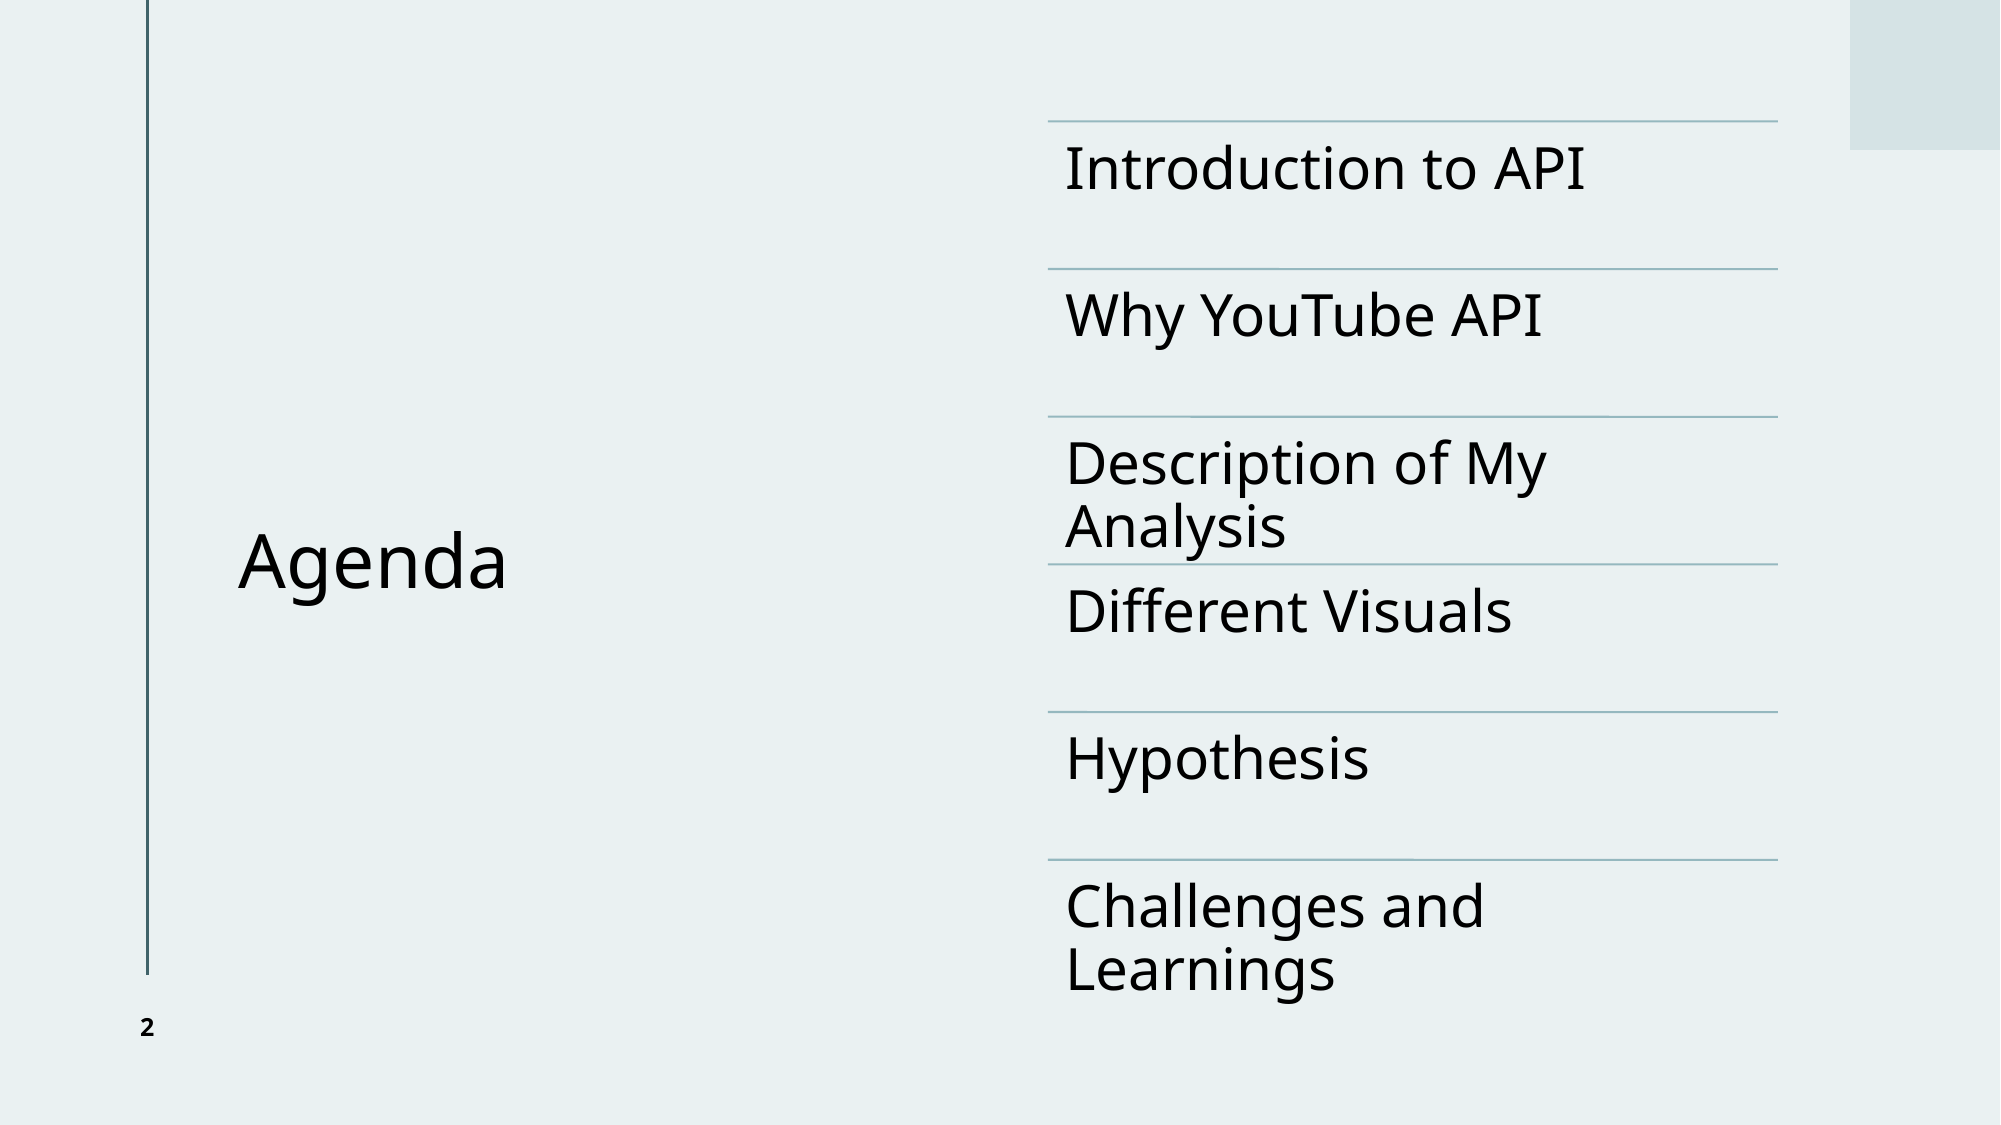

# Agenda
Introduction to API
Why YouTube API
Description of My Analysis
Different Visuals
Hypothesis
Challenges and Learnings
2